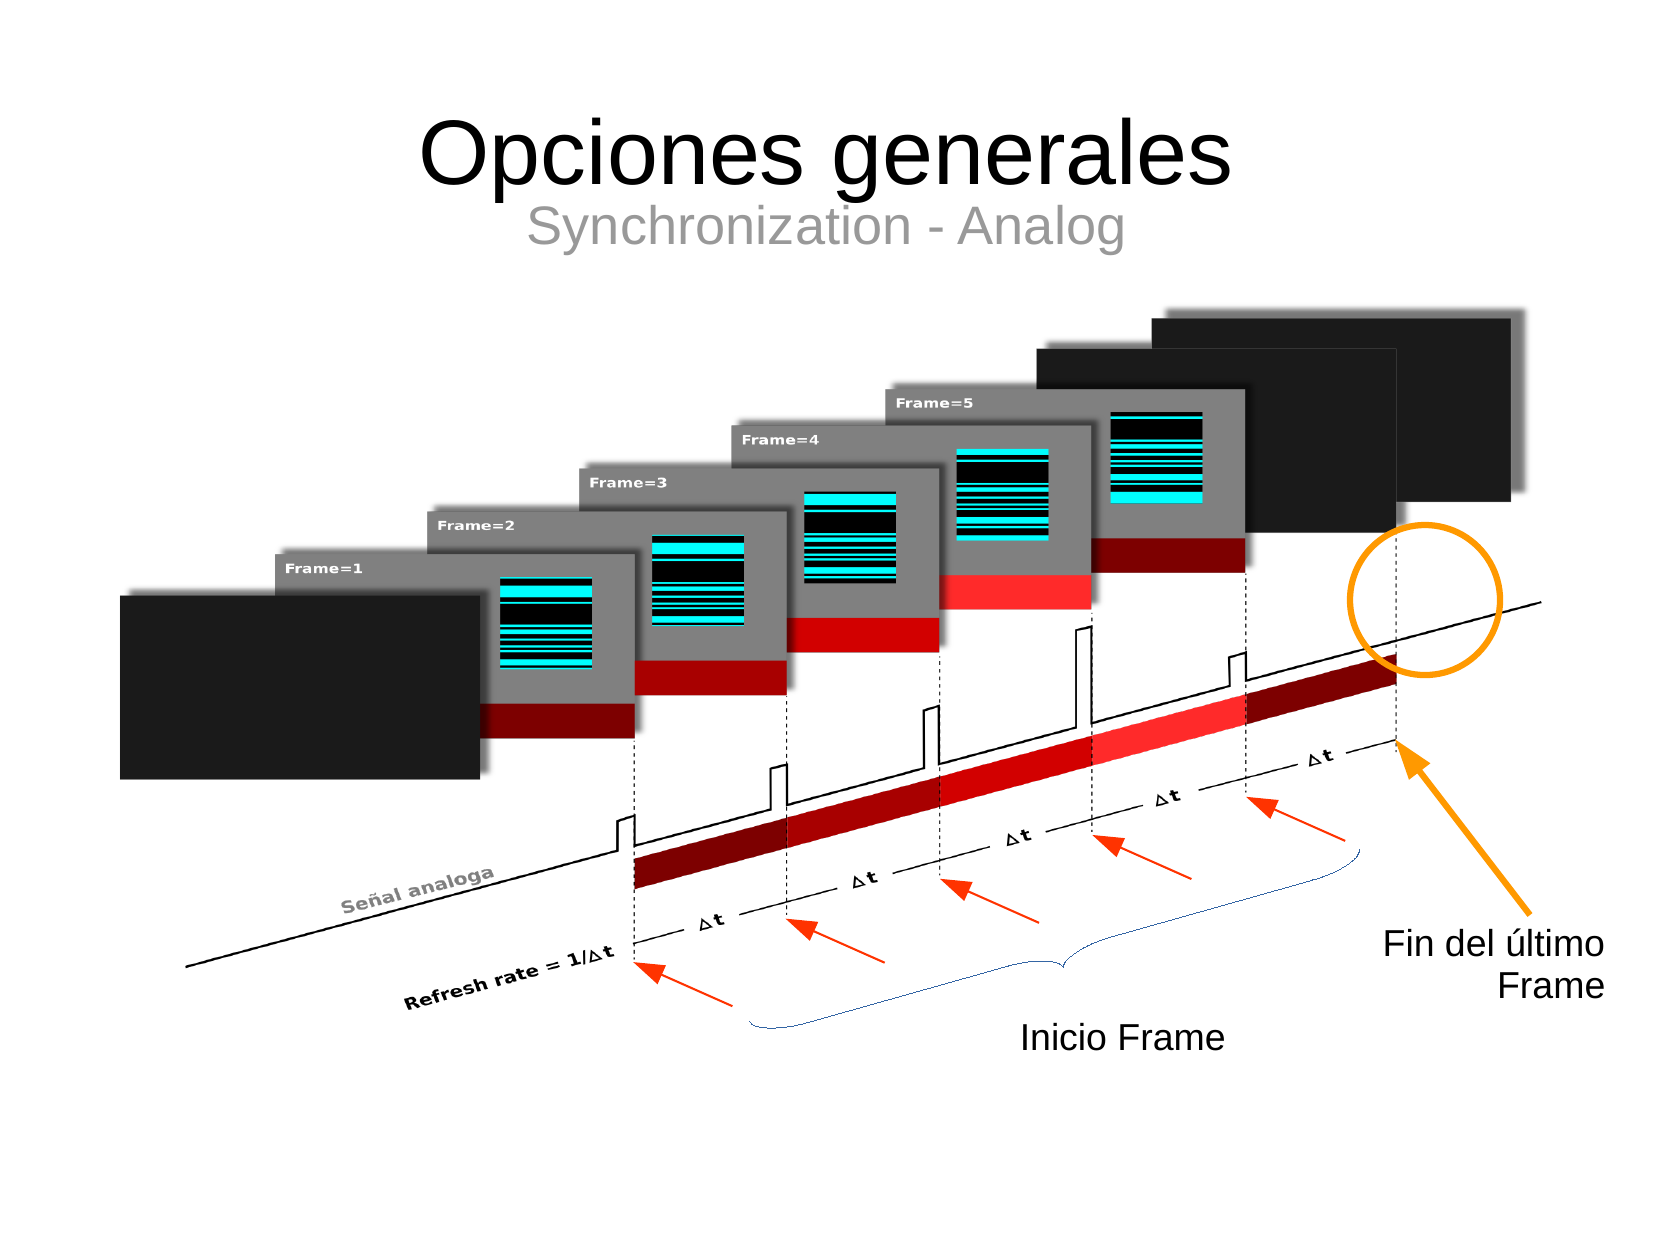

# Opciones generales
Synchronization - Analog
Fin del último Frame
Inicio Frame